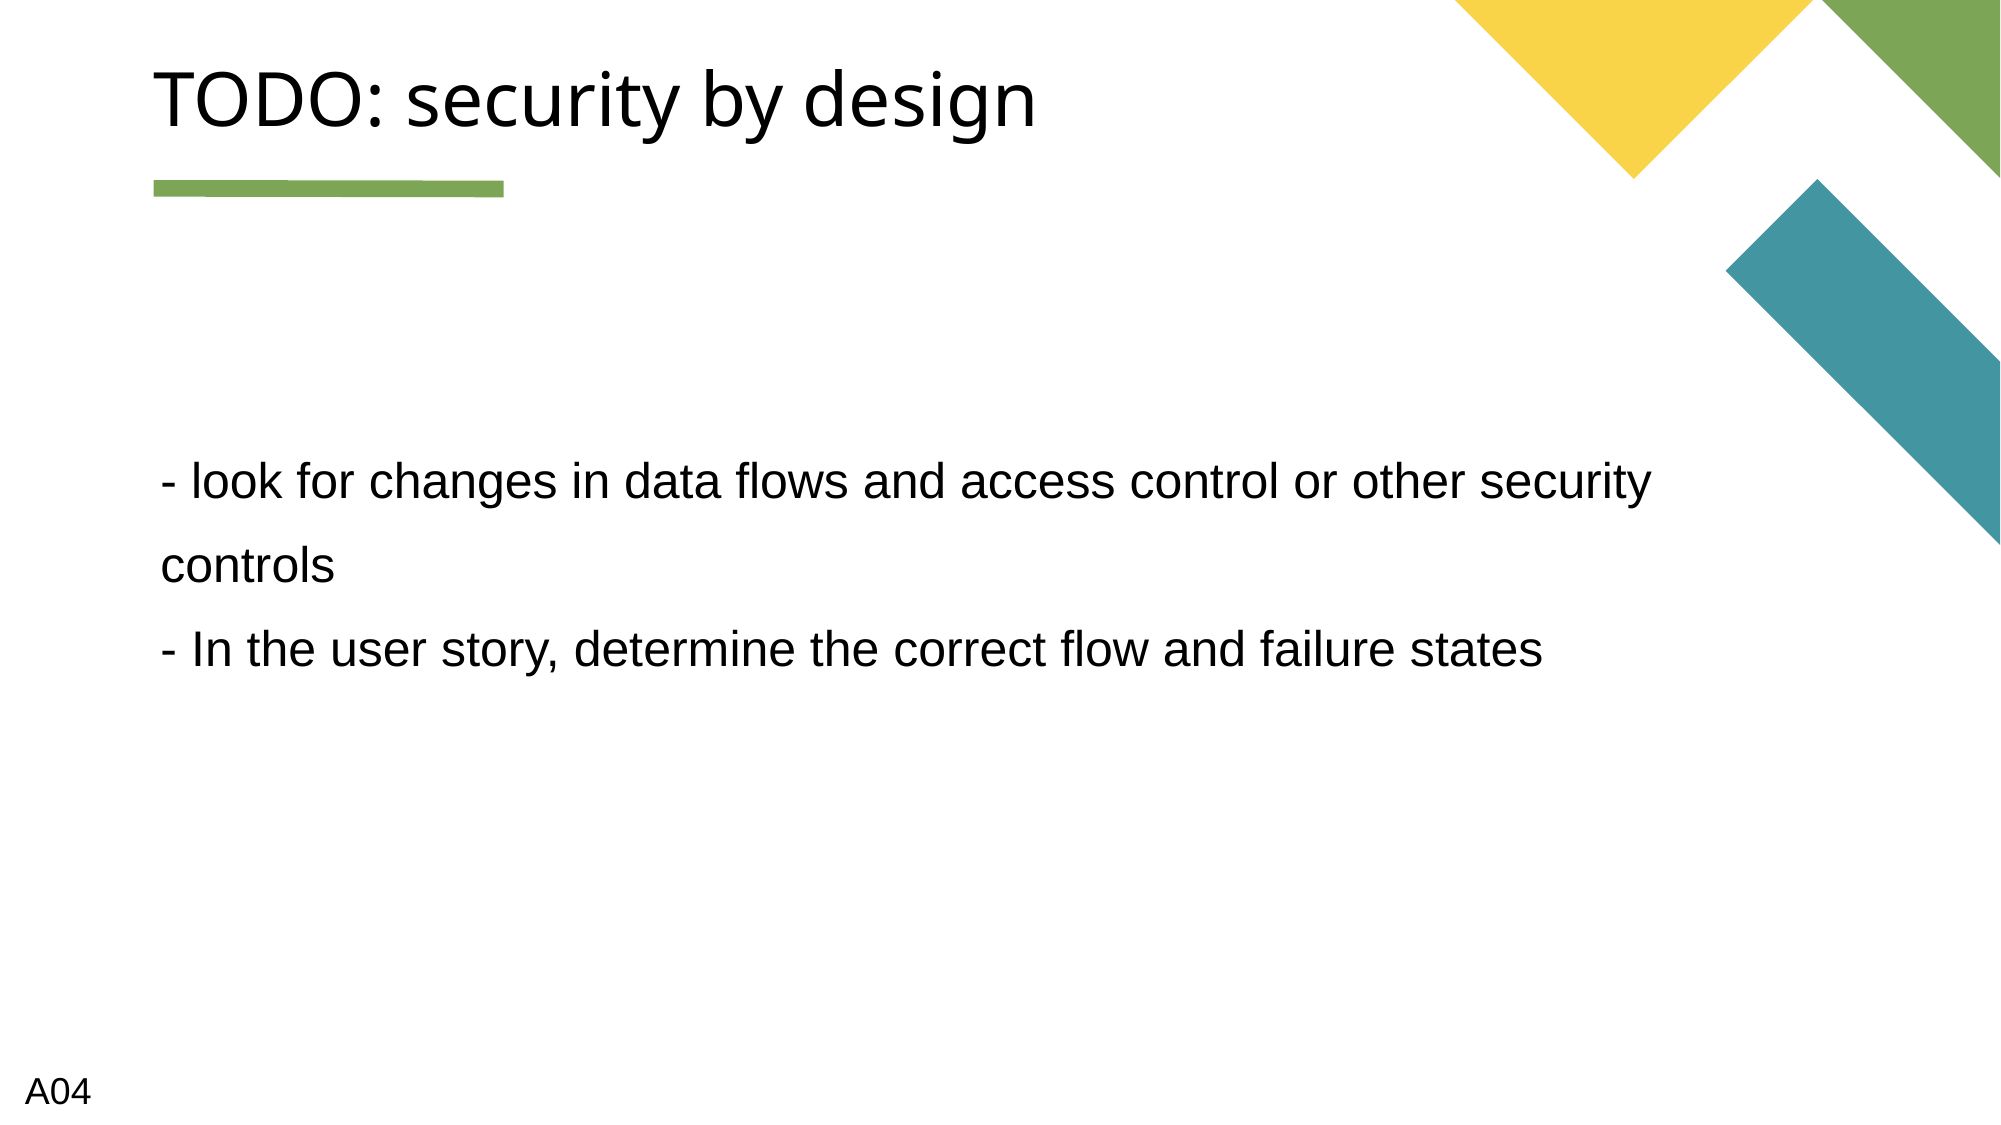

# TODO: security by design
- look for changes in data flows and access control or other security controls
- In the user story, determine the correct flow and failure states
A04